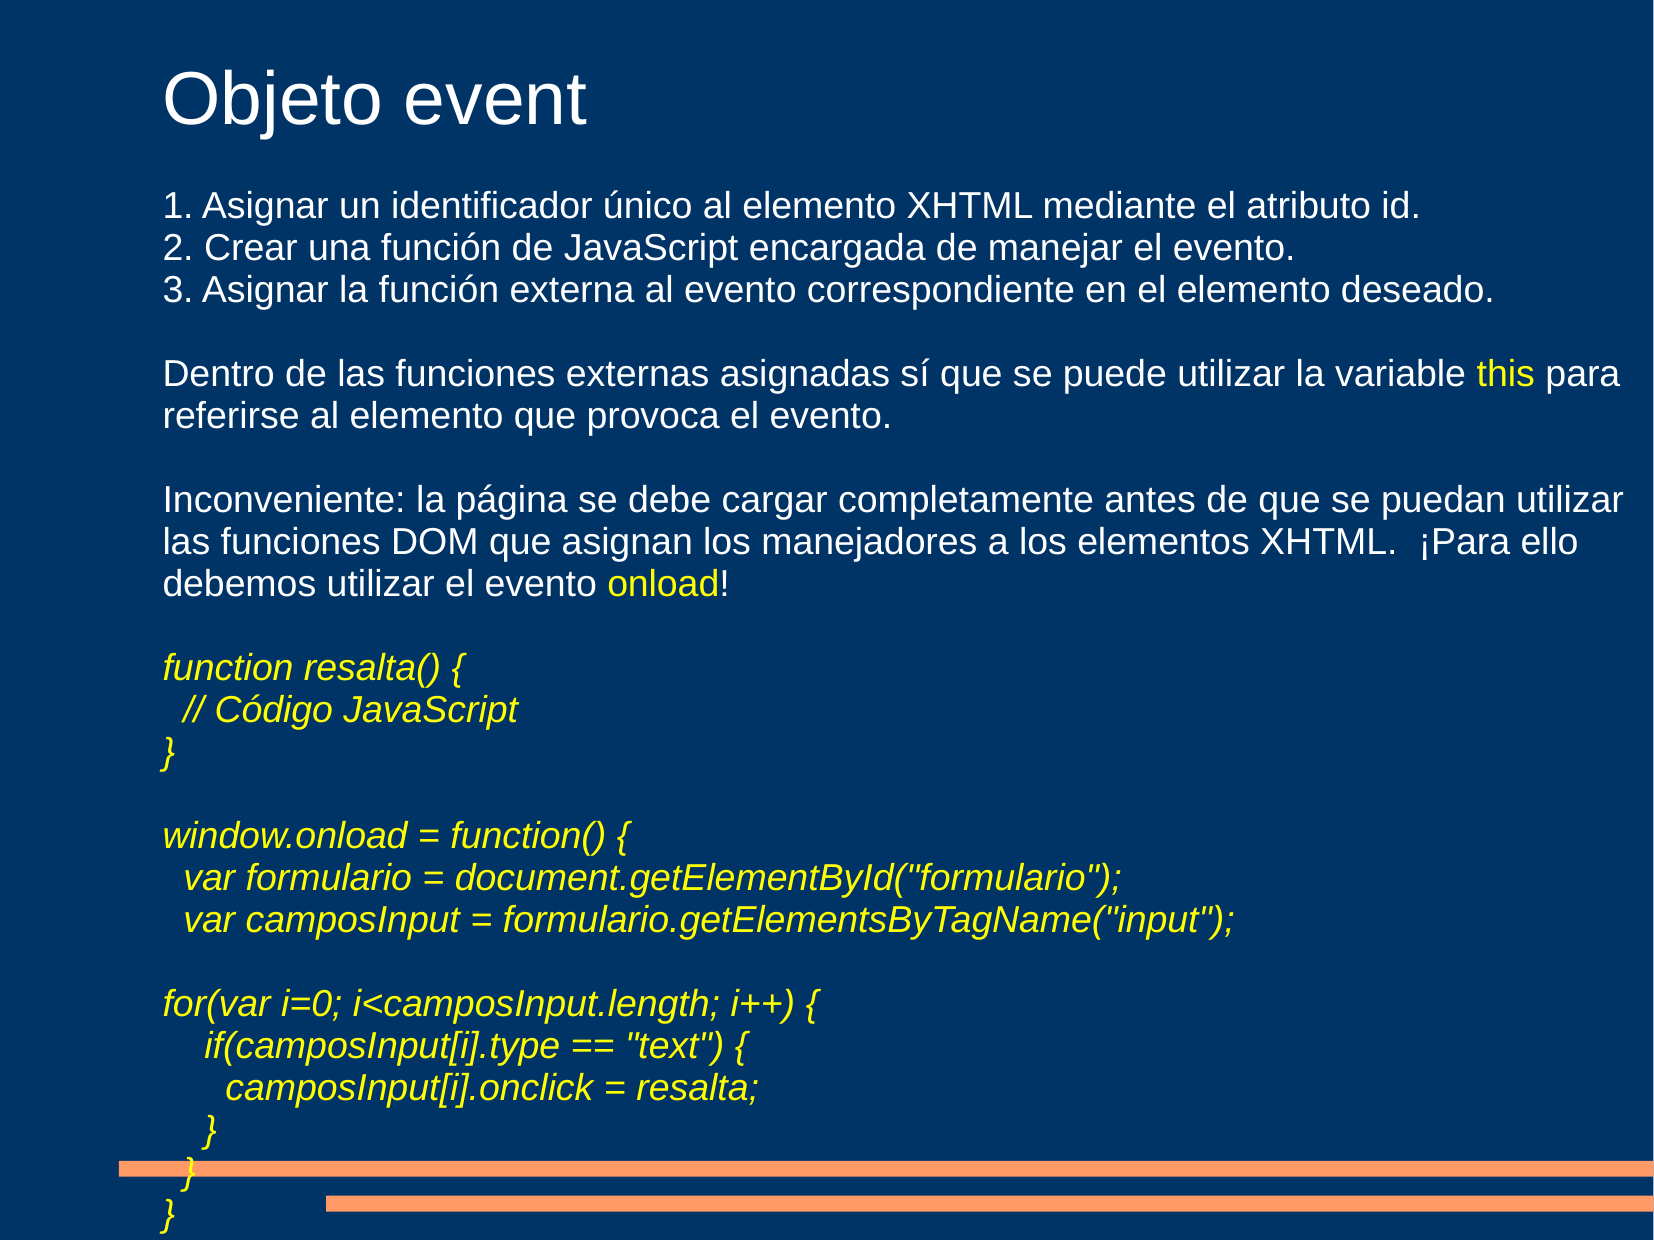

Objeto event
1. Asignar un identificador único al elemento XHTML mediante el atributo id.
2. Crear una función de JavaScript encargada de manejar el evento.
3. Asignar la función externa al evento correspondiente en el elemento deseado.
Dentro de las funciones externas asignadas sí que se puede utilizar la variable this para referirse al elemento que provoca el evento.
Inconveniente: la página se debe cargar completamente antes de que se puedan utilizar las funciones DOM que asignan los manejadores a los elementos XHTML. ¡Para ello debemos utilizar el evento onload!
function resalta() {
 // Código JavaScript
}
window.onload = function() {
 var formulario = document.getElementById("formulario");
 var camposInput = formulario.getElementsByTagName("input");
for(var i=0; i<camposInput.length; i++) {
 if(camposInput[i].type == "text") {
 camposInput[i].onclick = resalta;
 }
 }
}